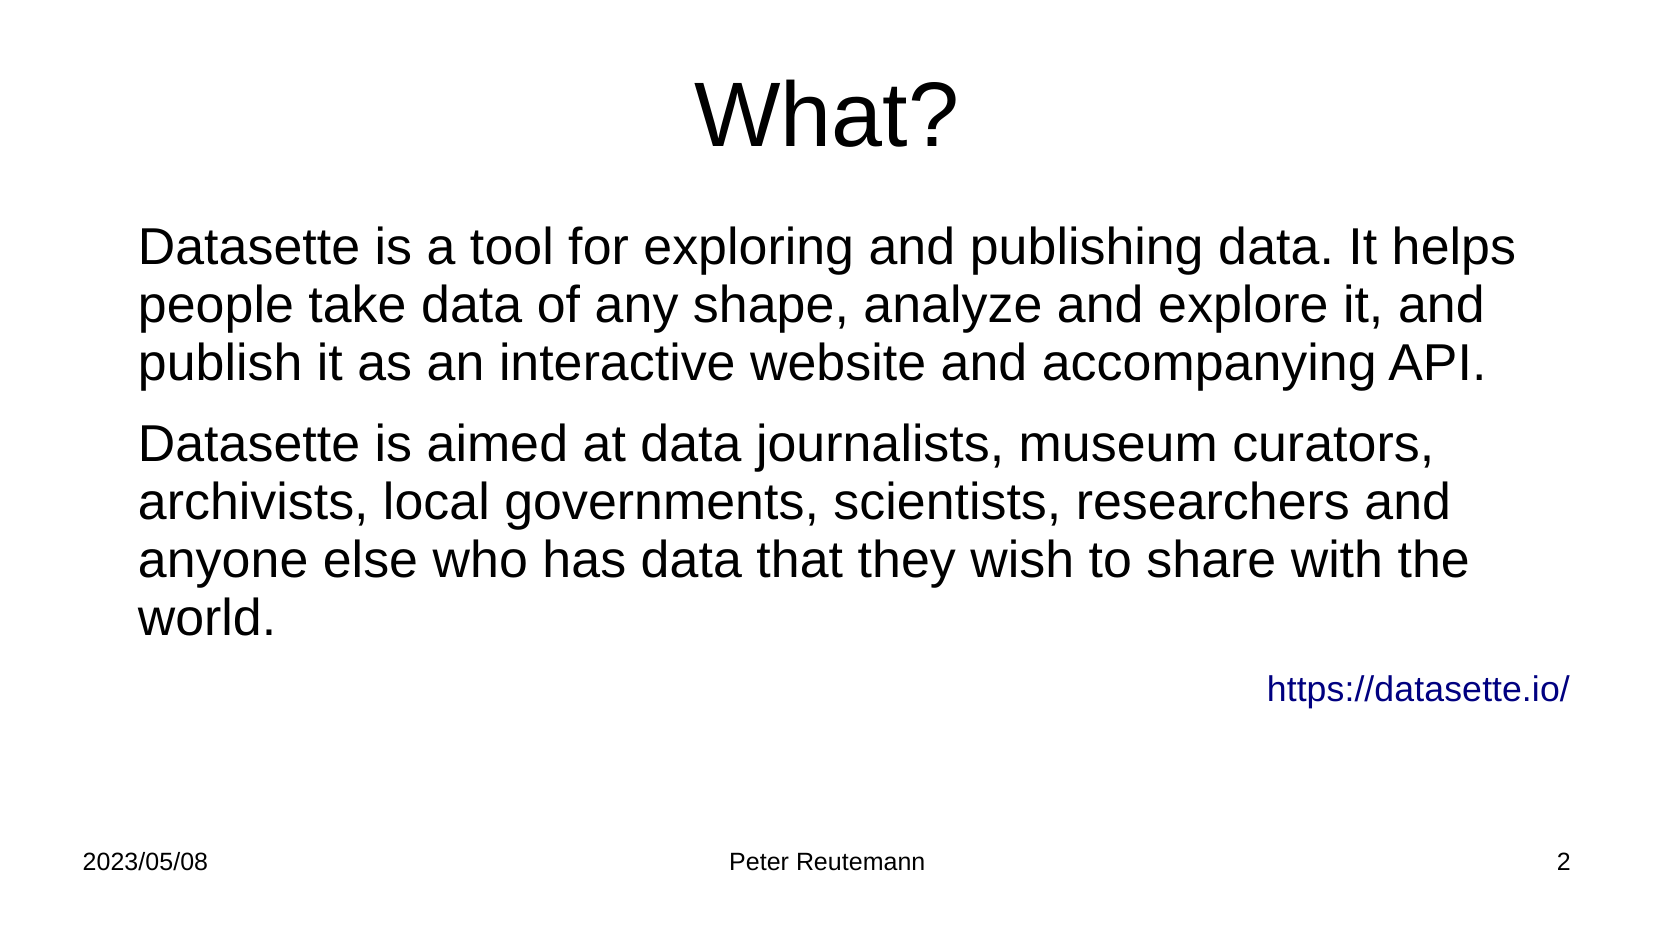

# What?
Datasette is a tool for exploring and publishing data. It helps people take data of any shape, analyze and explore it, and publish it as an interactive website and accompanying API.
Datasette is aimed at data journalists, museum curators, archivists, local governments, scientists, researchers and anyone else who has data that they wish to share with the world.
https://datasette.io/
2023/05/08
Peter Reutemann
2